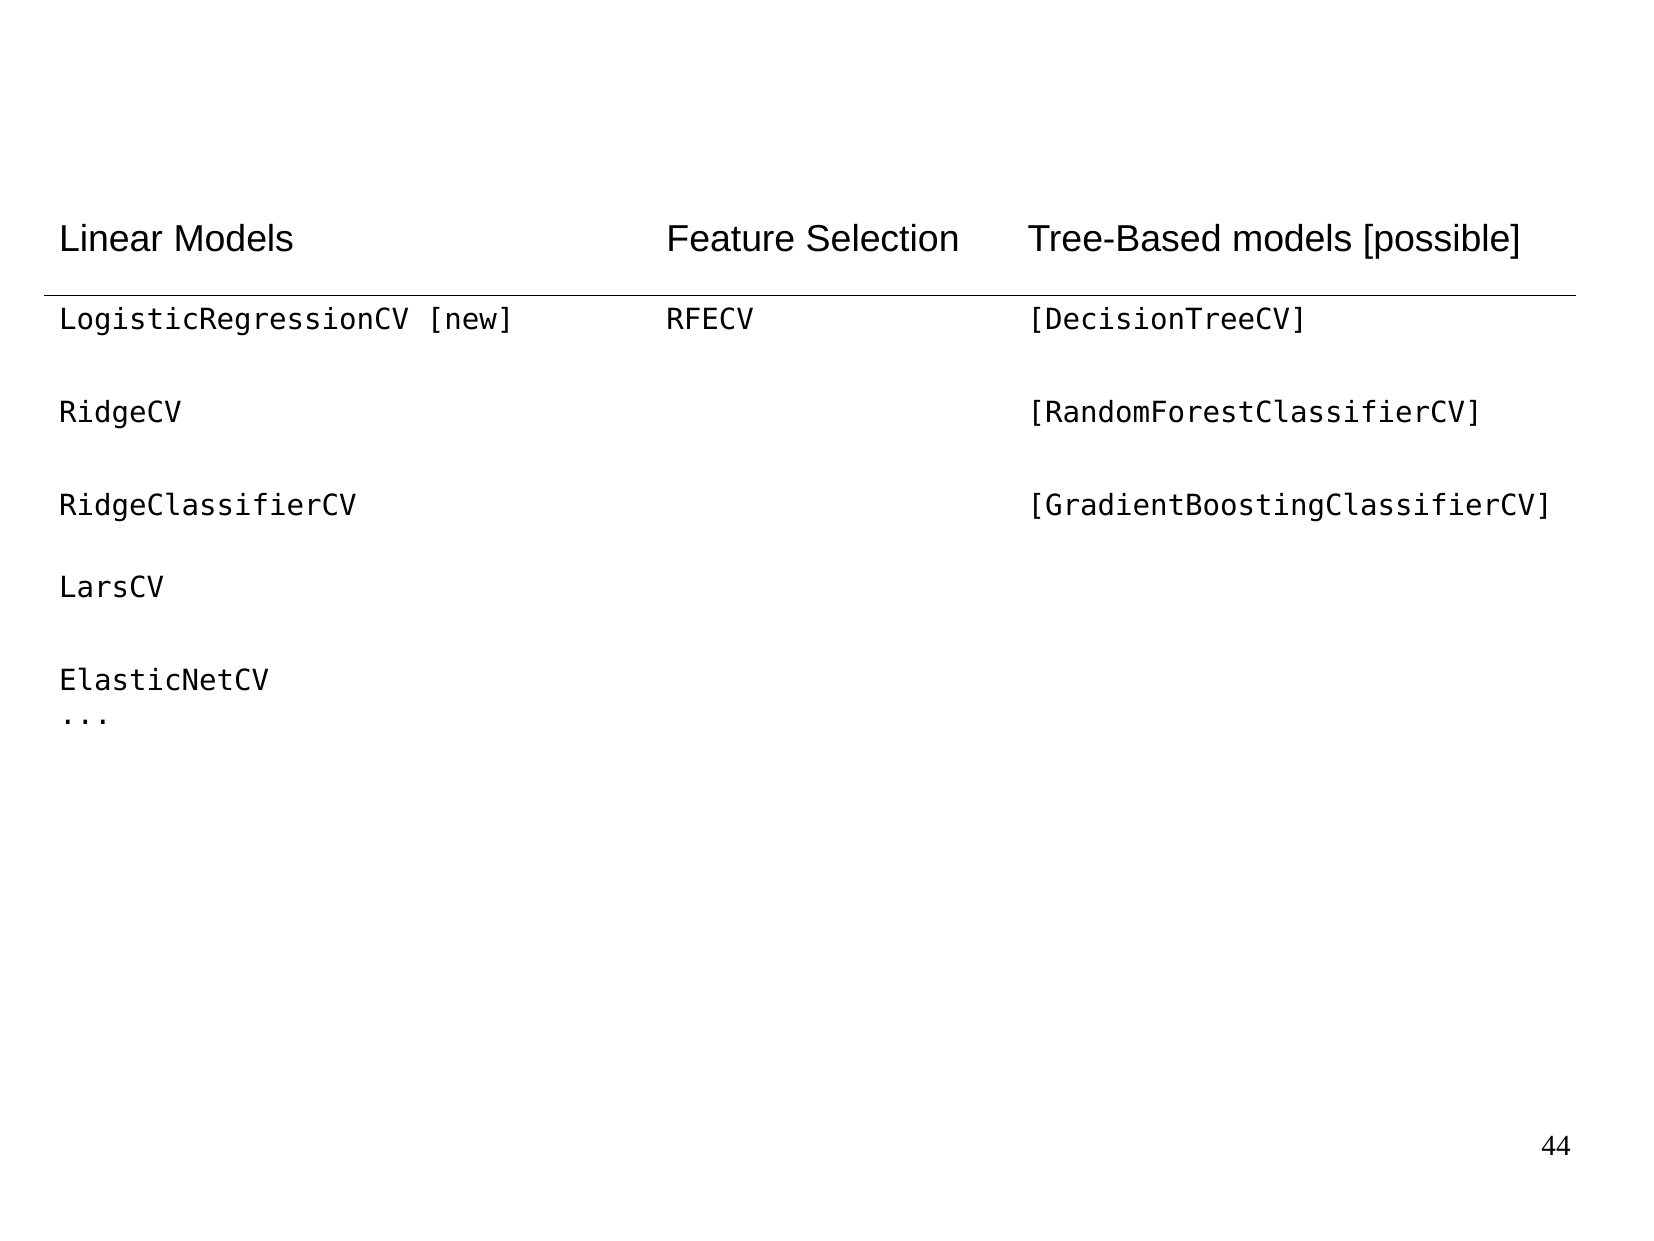

#
| Linear Models | Feature Selection | Tree-Based models [possible] |
| --- | --- | --- |
| LogisticRegressionCV [new] | RFECV | [DecisionTreeCV] |
| RidgeCV | | [RandomForestClassifierCV] |
| RidgeClassifierCV | | [GradientBoostingClassifierCV] |
| LarsCV | | |
| ElasticNetCV ... | | |
44